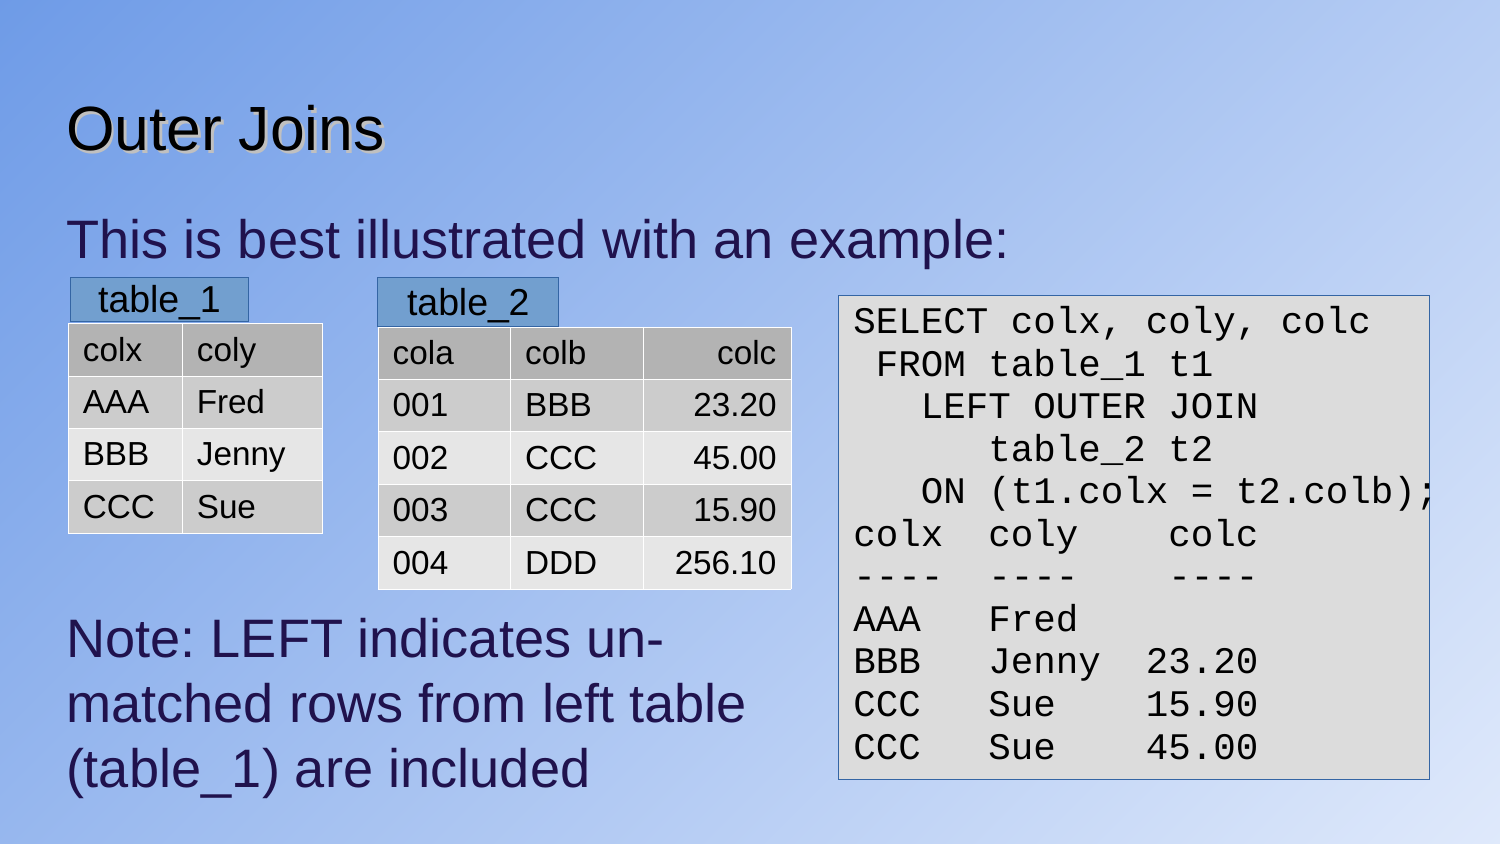

# Outer Joins
This is best illustrated with an example:
Note: LEFT indicates un-
matched rows from left table
(table_1) are included
table_1
| colx | coly |
| --- | --- |
| AAA | Fred |
| BBB | Jenny |
| CCC | Sue |
table_2
| cola | colb | colc |
| --- | --- | --- |
| 001 | BBB | 23.20 |
| 002 | CCC | 45.00 |
| 003 | CCC | 15.90 |
| 004 | DDD | 256.10 |
SELECT colx, coly, colc
 FROM table_1 t1
 LEFT OUTER JOIN
 table_2 t2
 ON (t1.colx = t2.colb);
colx coly colc
---- ---- ----
AAA Fred
BBB Jenny 23.20
CCC Sue 15.90
CCC Sue 45.00